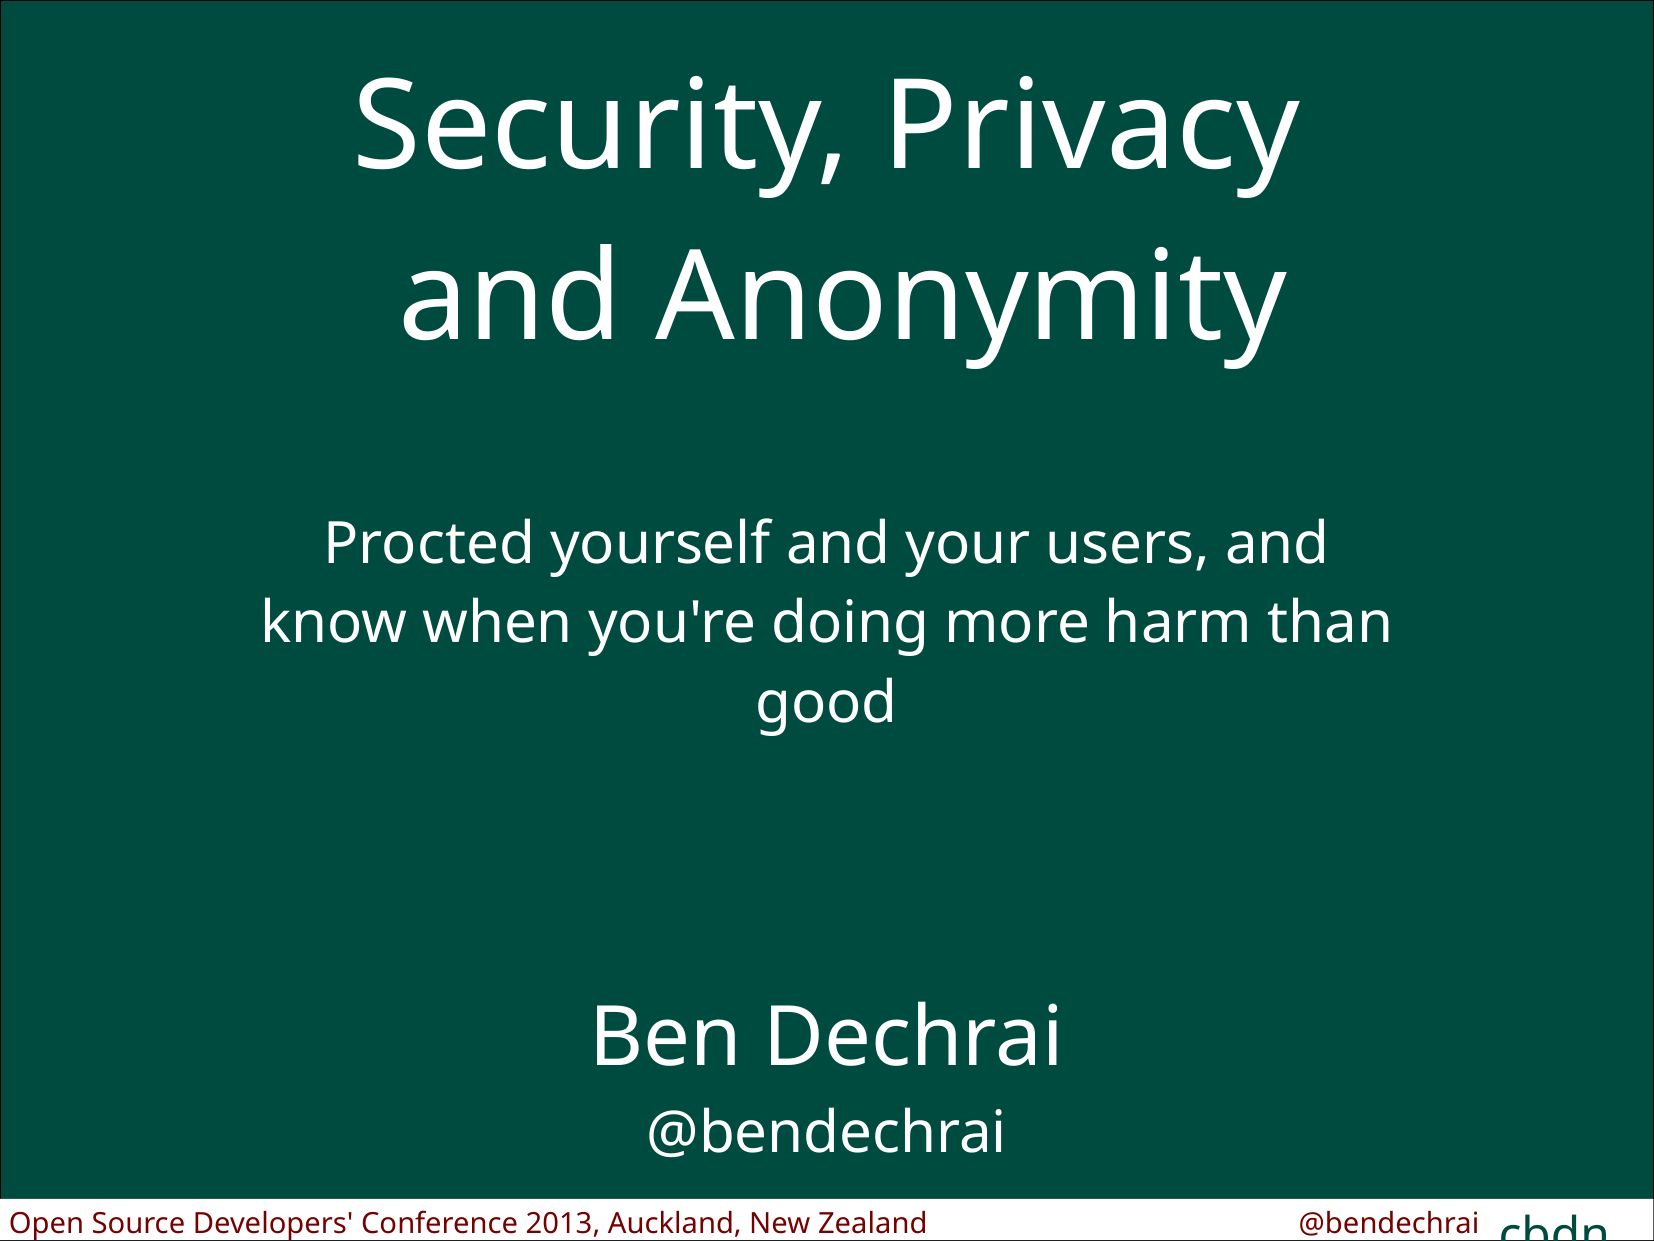

# Security, Privacy and Anonymity Procted yourself and your users, and know when you're doing more harm than good Ben Dechrai @bendechrai
cbdn
Open Source Developers' Conference 2013, Auckland, New Zealand
@bendechrai